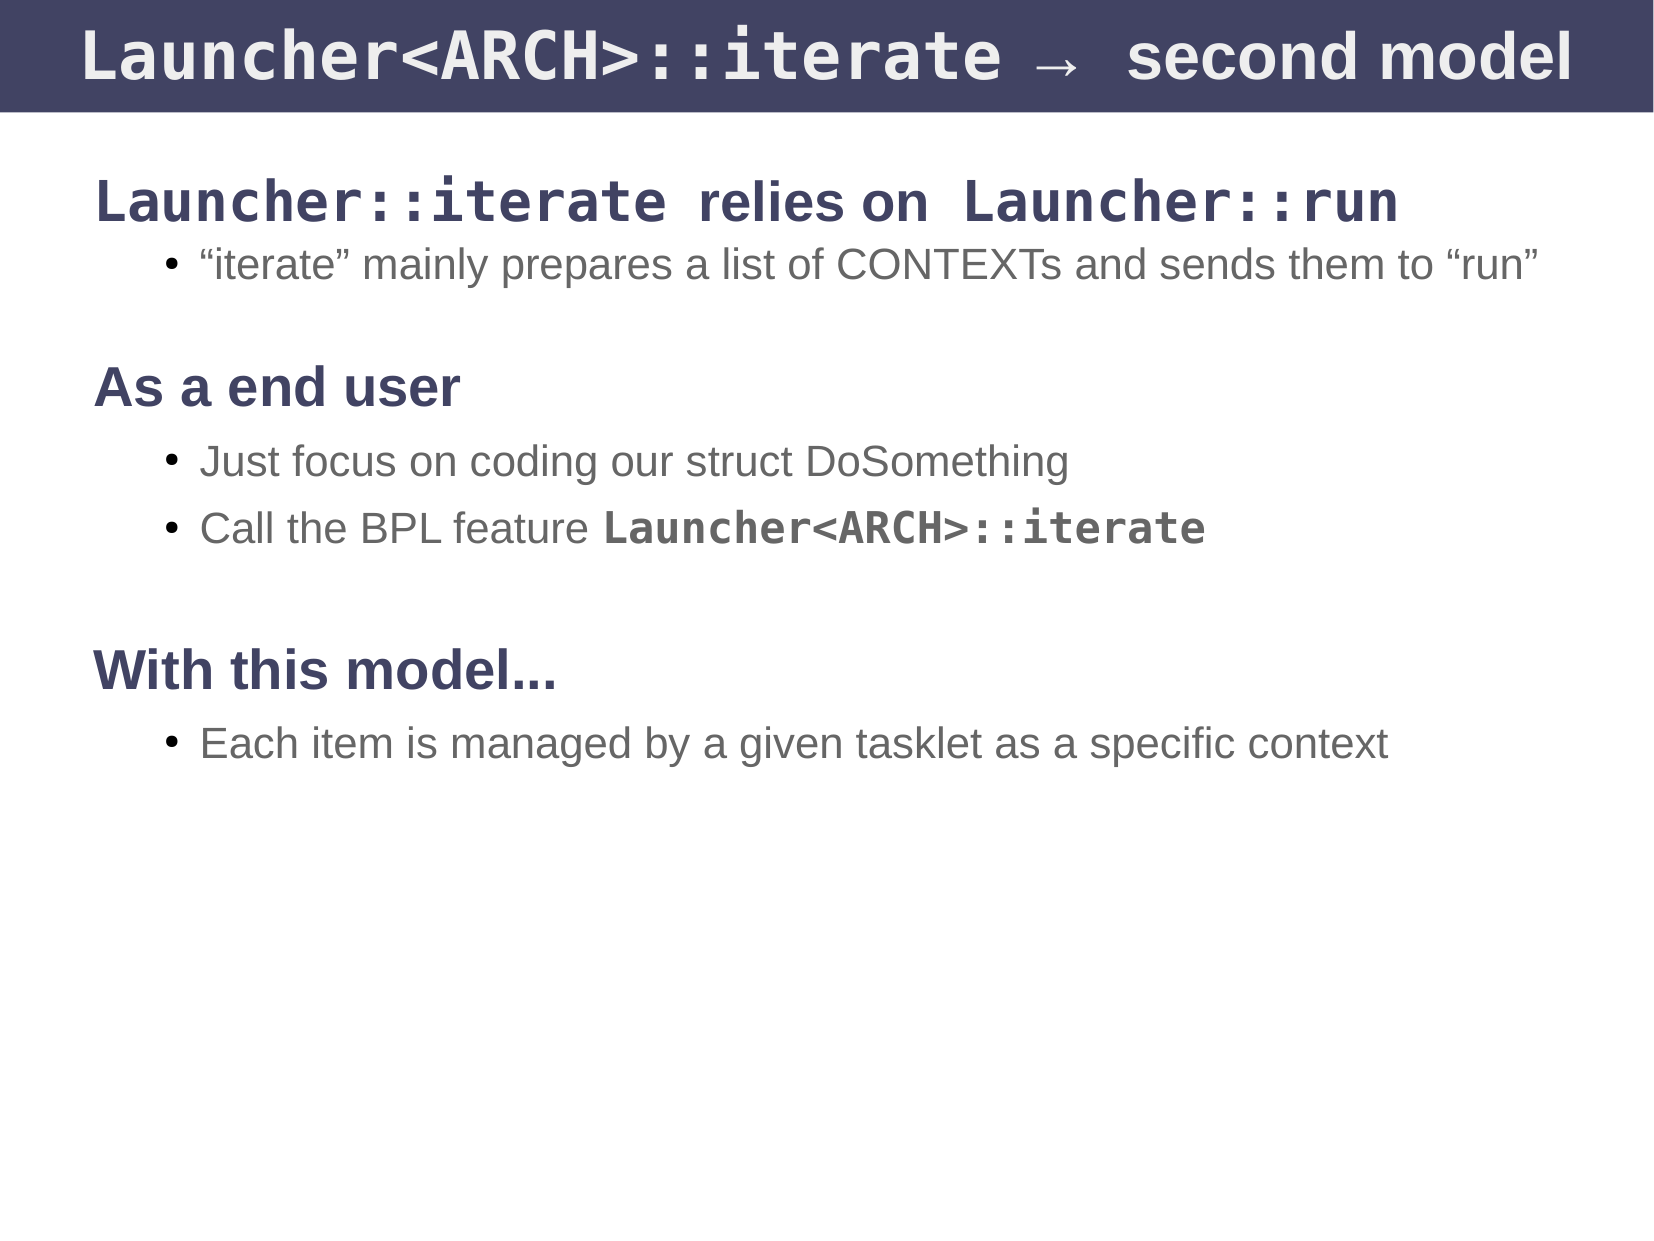

Launcher<ARCH>::iterate → second model
Launcher::iterate relies on Launcher::run
“iterate” mainly prepares a list of CONTEXTs and sends them to “run”
As a end user
Just focus on coding our struct DoSomething
Call the BPL feature Launcher<ARCH>::iterate
With this model...
Each item is managed by a given tasklet as a specific context